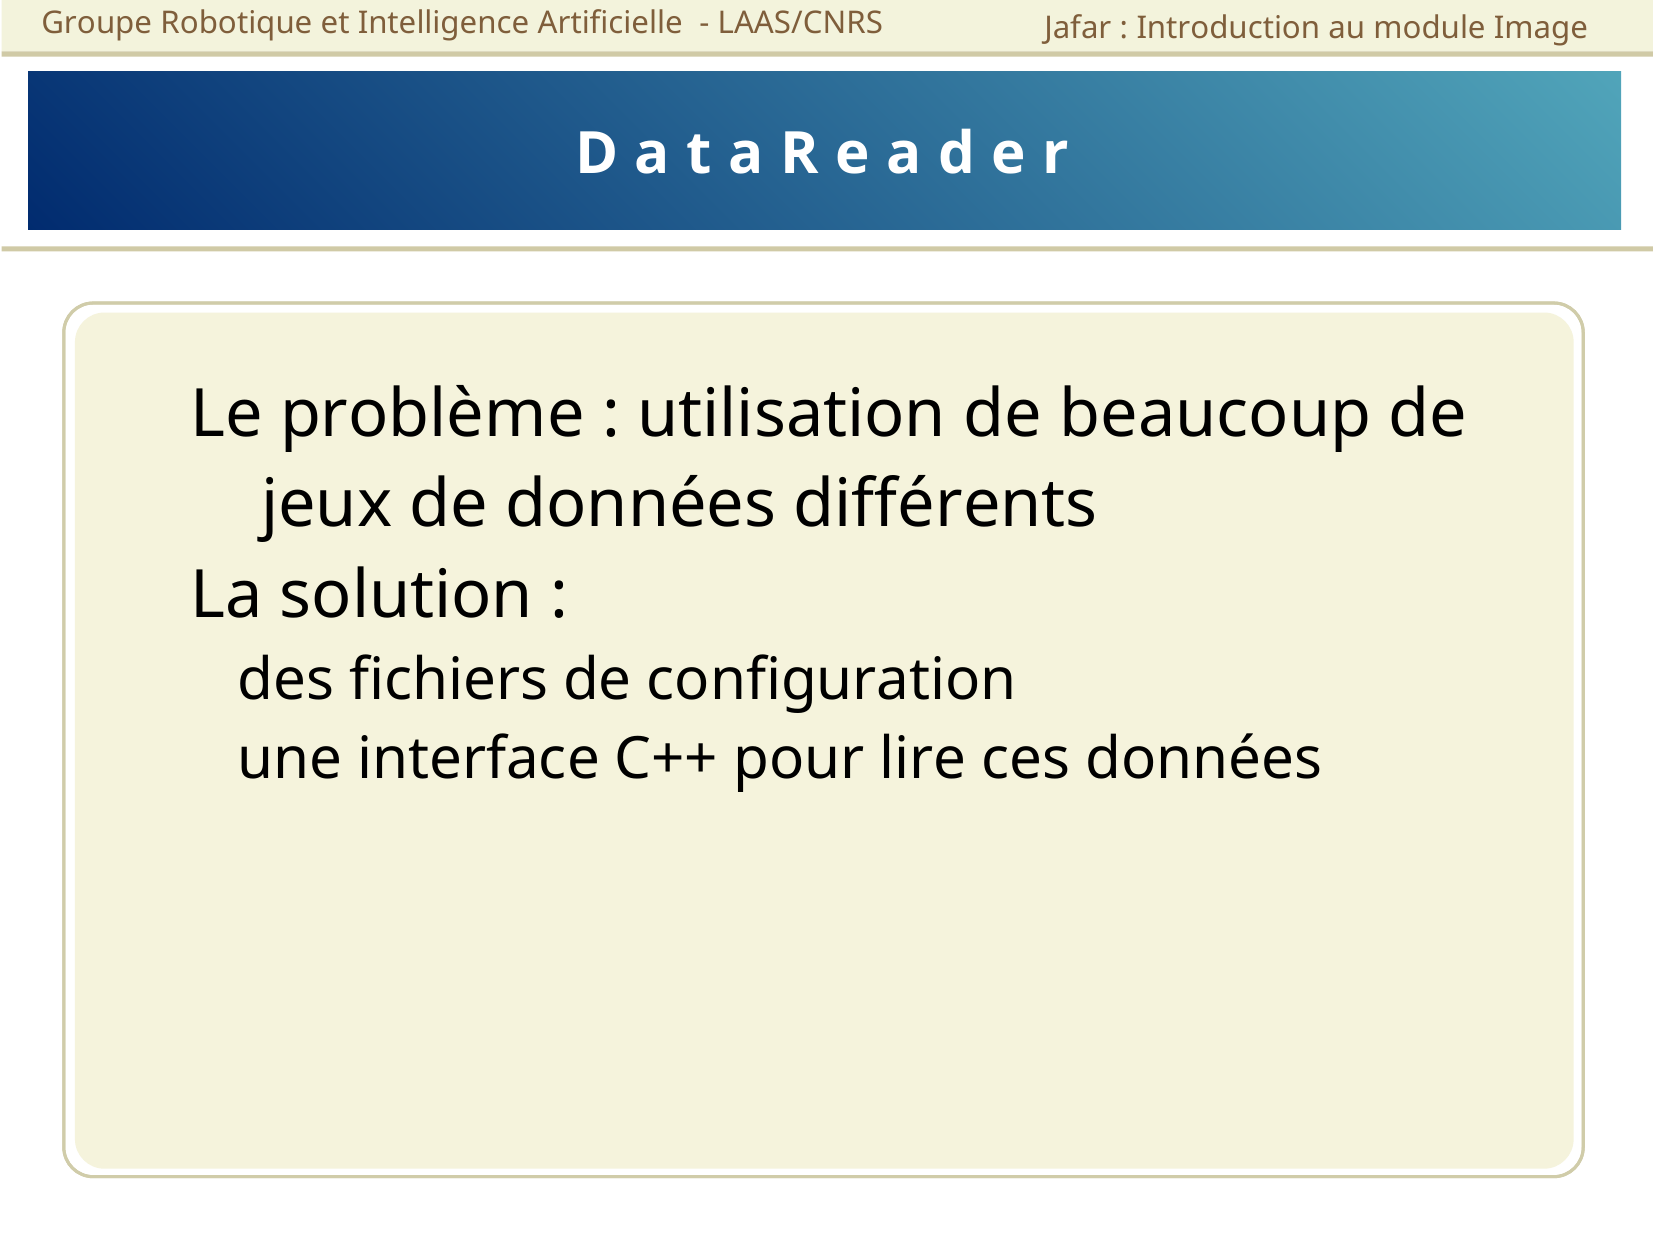

# DataReader
Le problème : utilisation de beaucoup de jeux de données différents
La solution :
des fichiers de configuration
une interface C++ pour lire ces données